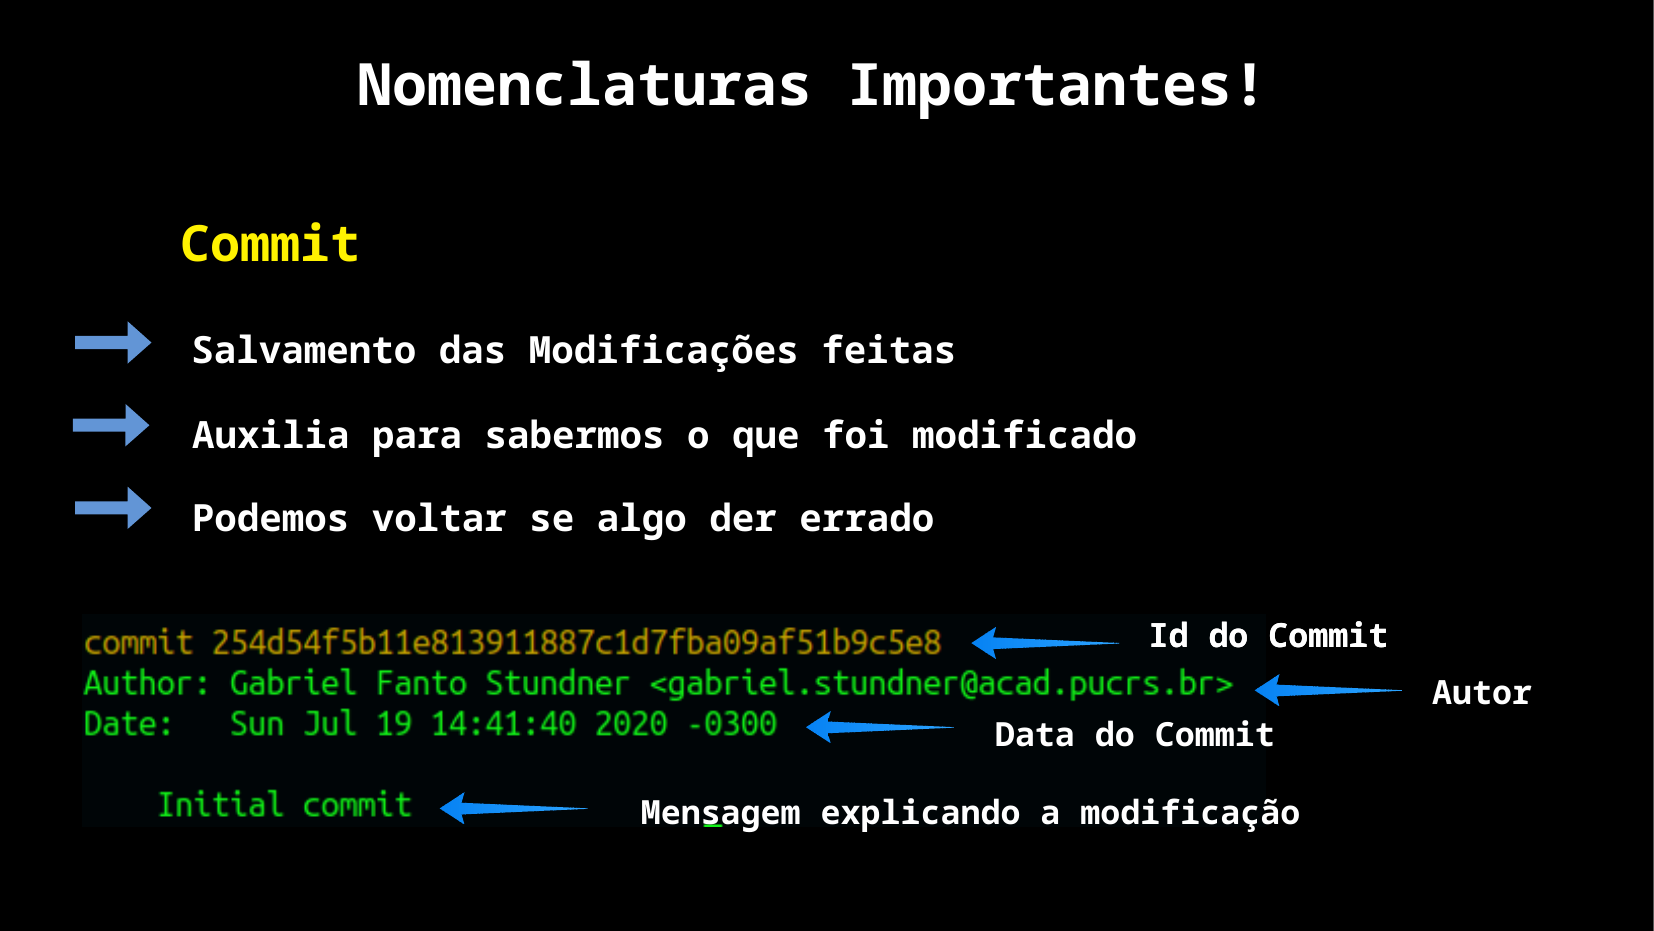

Nomenclaturas Importantes!
Commit
Salvamento das Modificações feitas
Auxilia para sabermos o que foi modificado
Podemos voltar se algo der errado
Id do Commit
Id do Commit
Autor
Data do Commit
Mensagem explicando a modificação